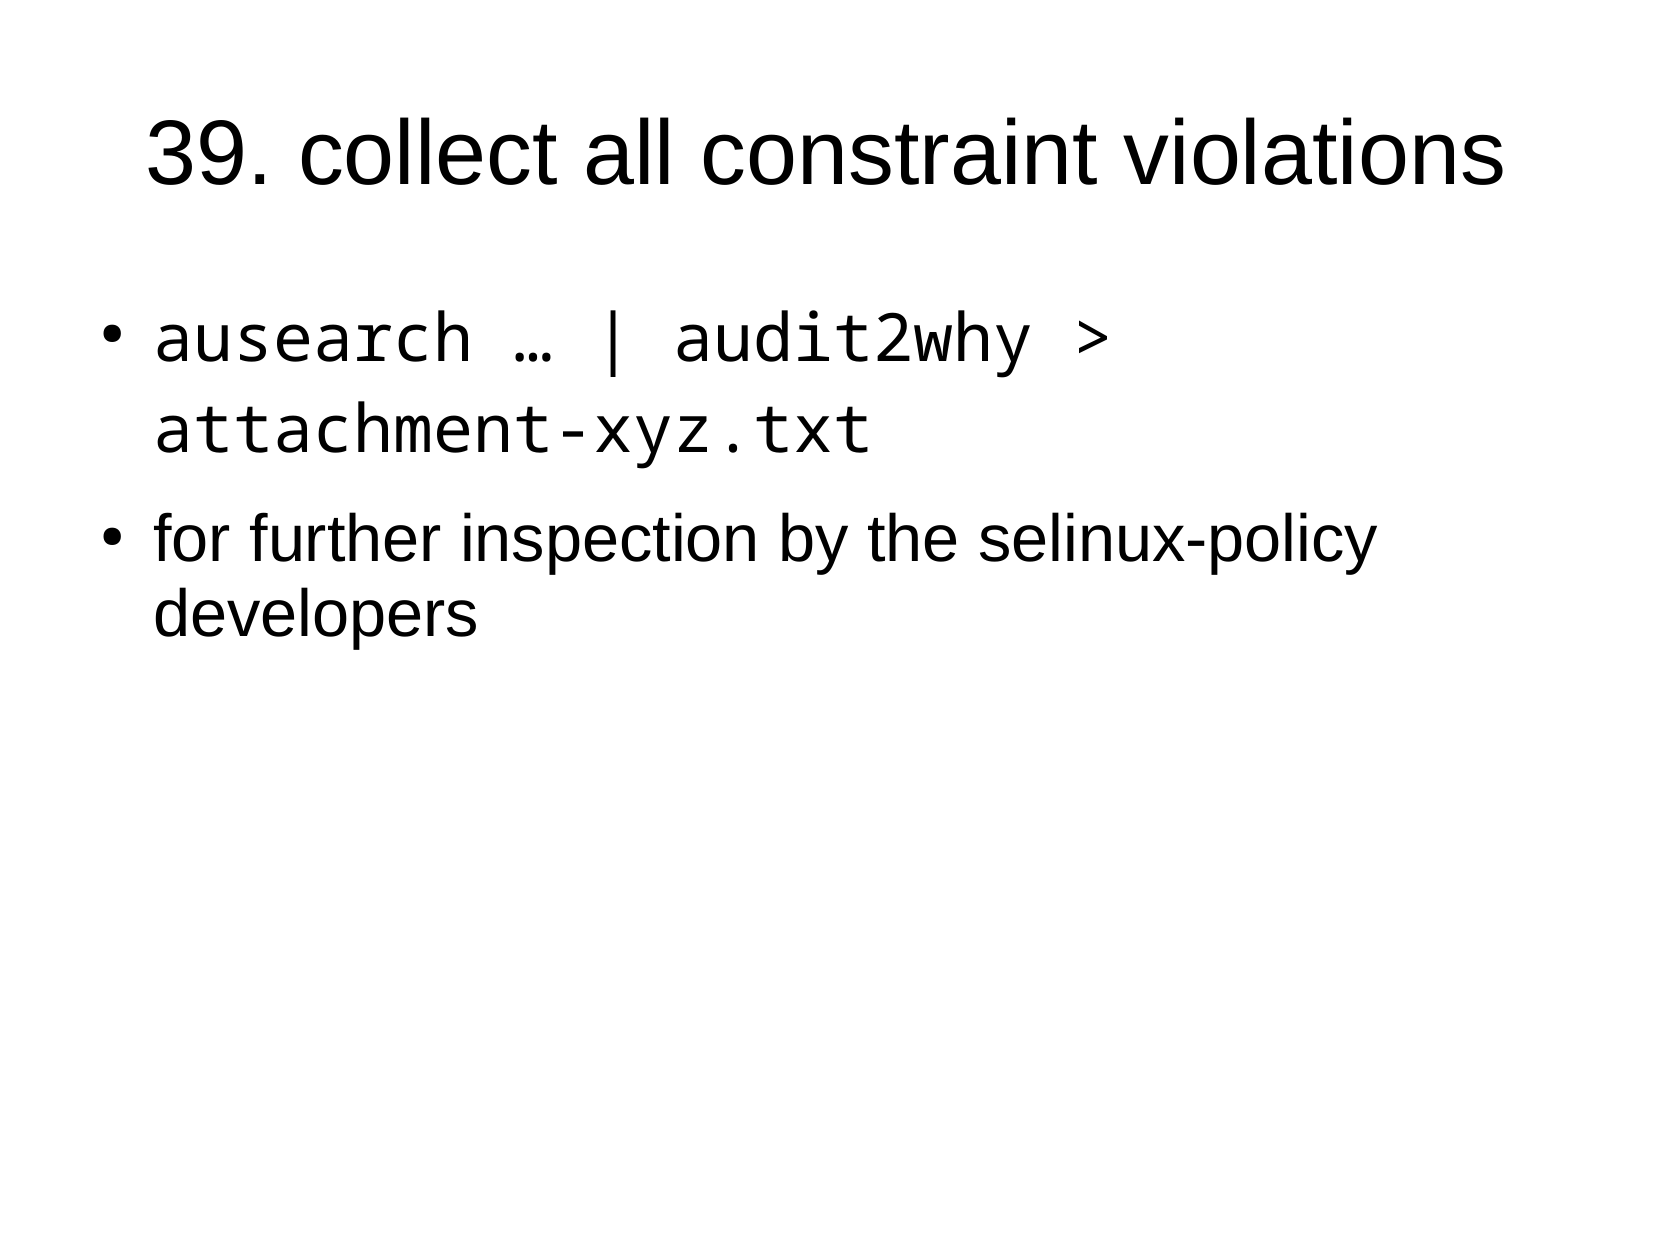

# 39. collect all constraint violations
ausearch … | audit2why > attachment-xyz.txt
for further inspection by the selinux-policy developers